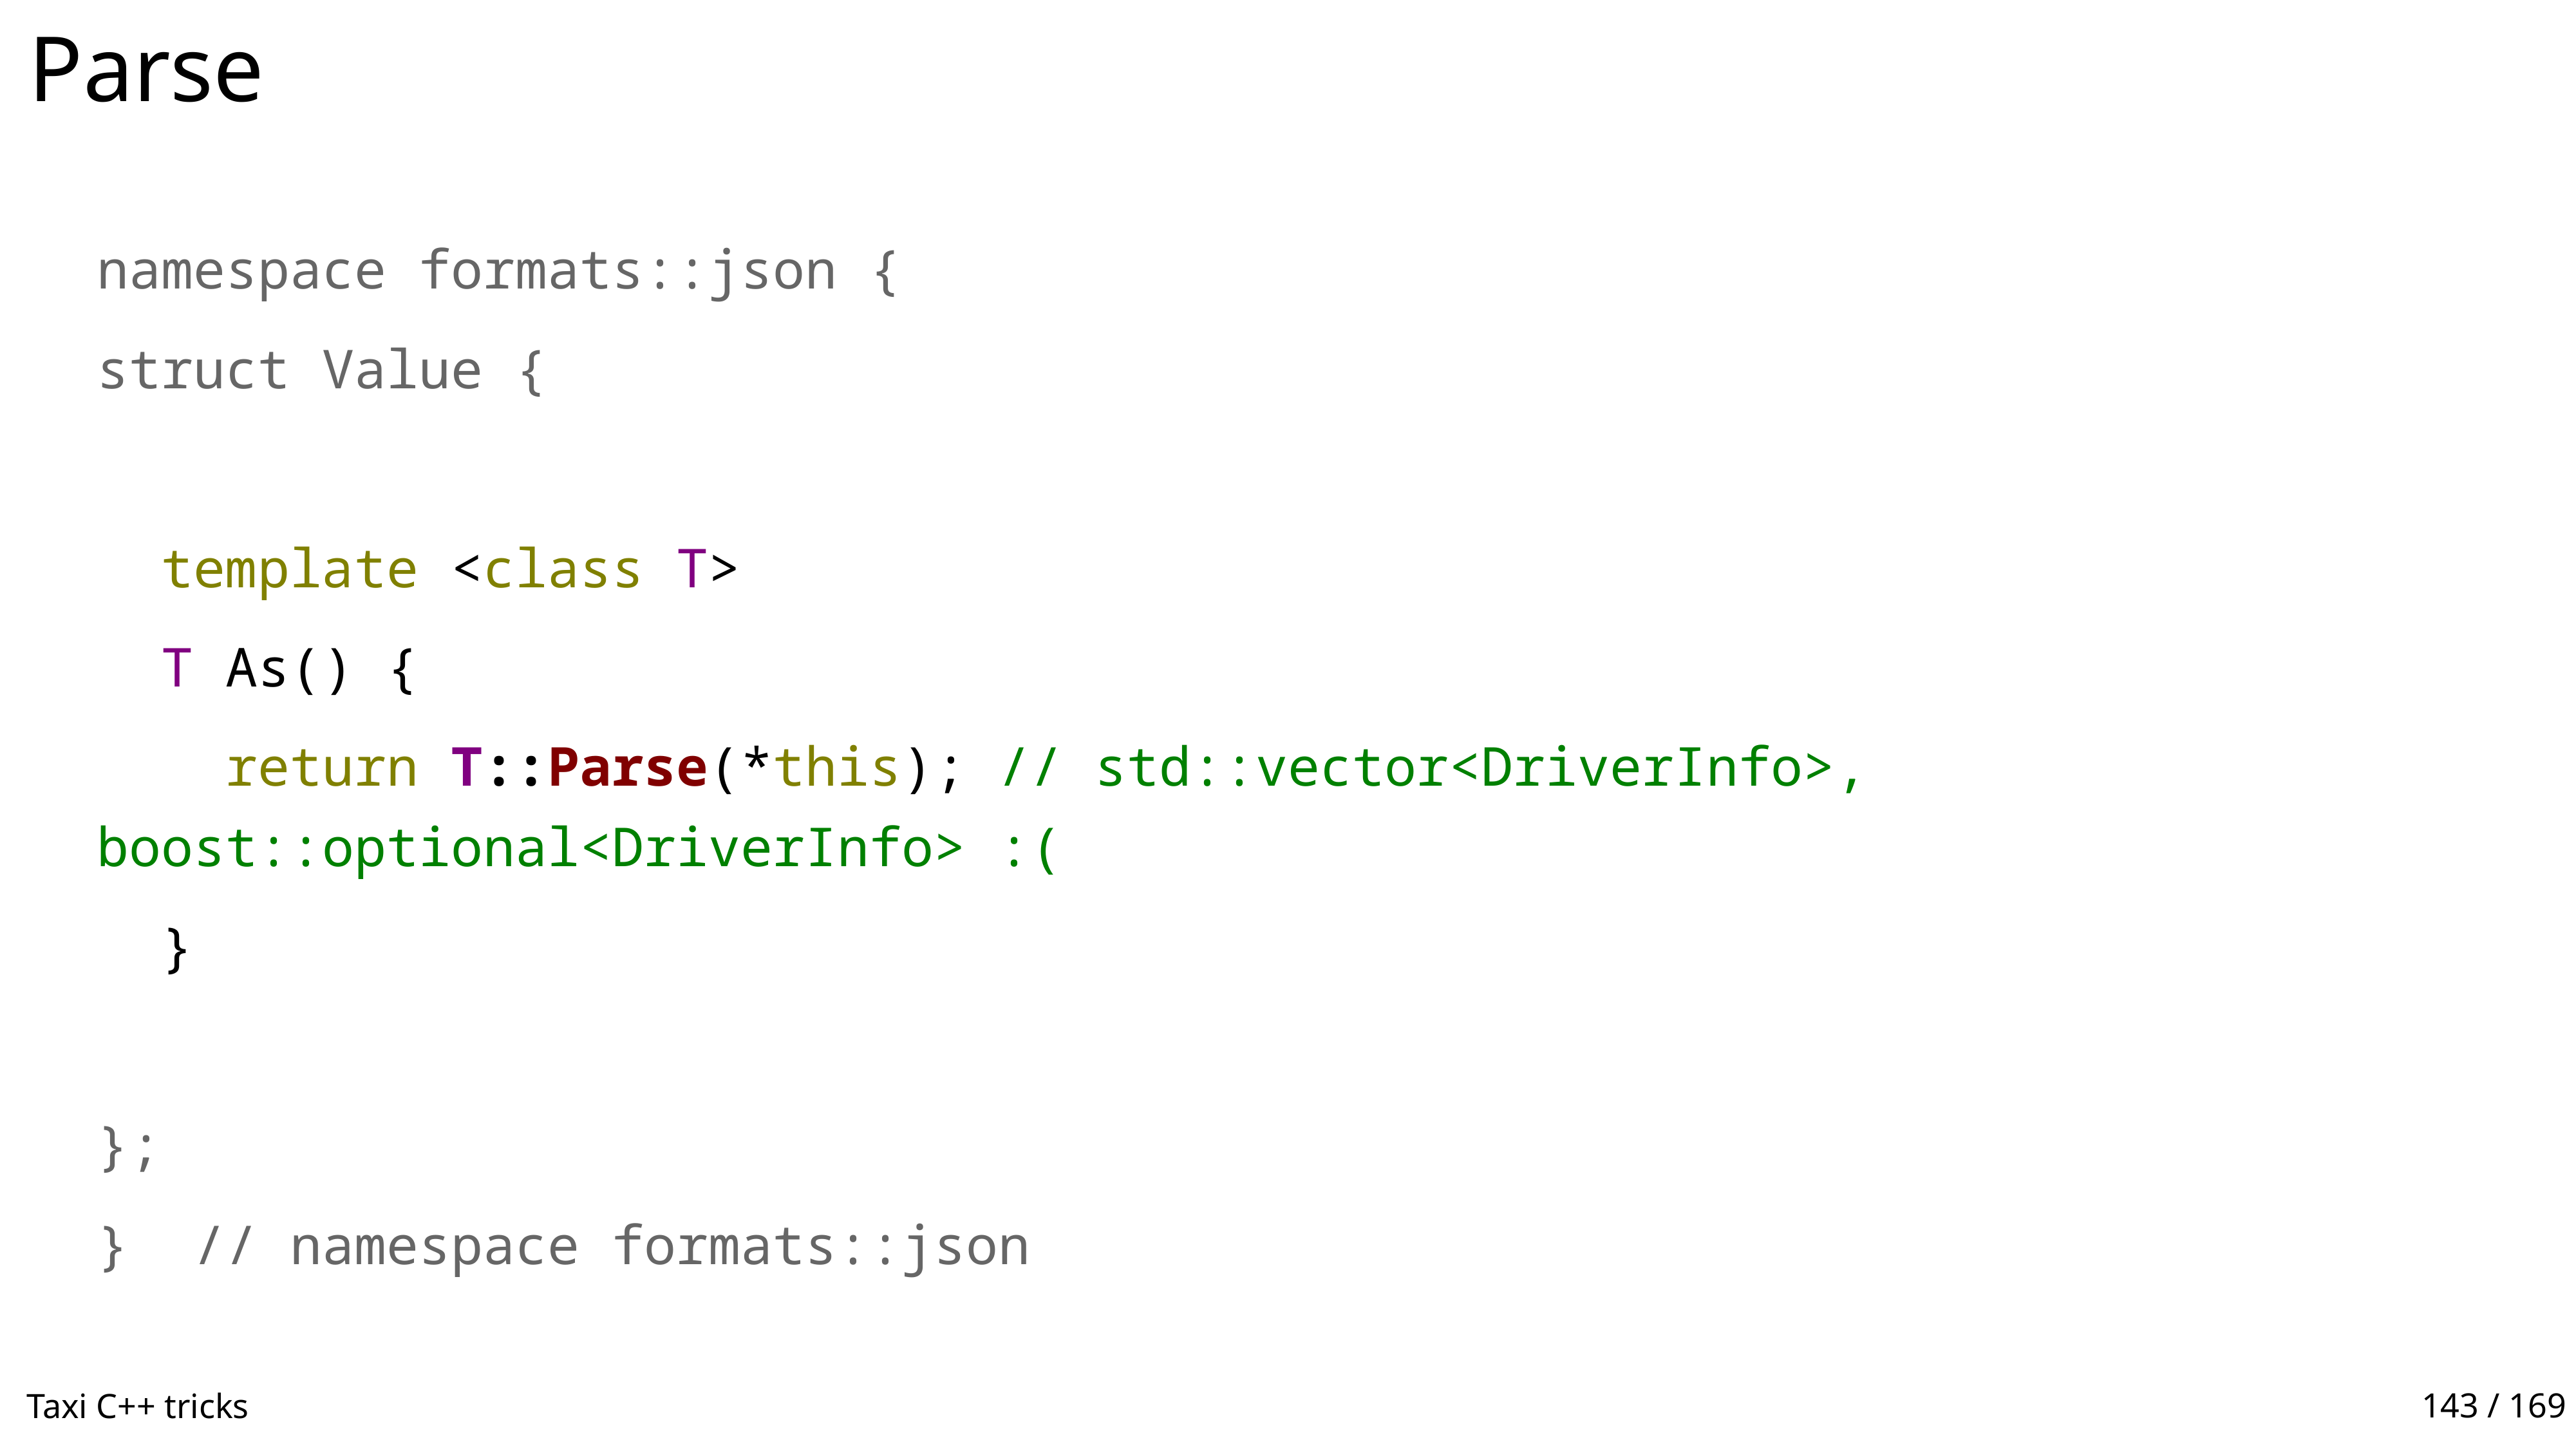

# Parse
namespace formats::json {
struct Value {
 template <class T>
 T As() {
 return T::Parse(*this); // std::vector<DriverInfo>, boost::optional<DriverInfo> :(
 }
};
} // namespace formats::json
Taxi C++ tricks